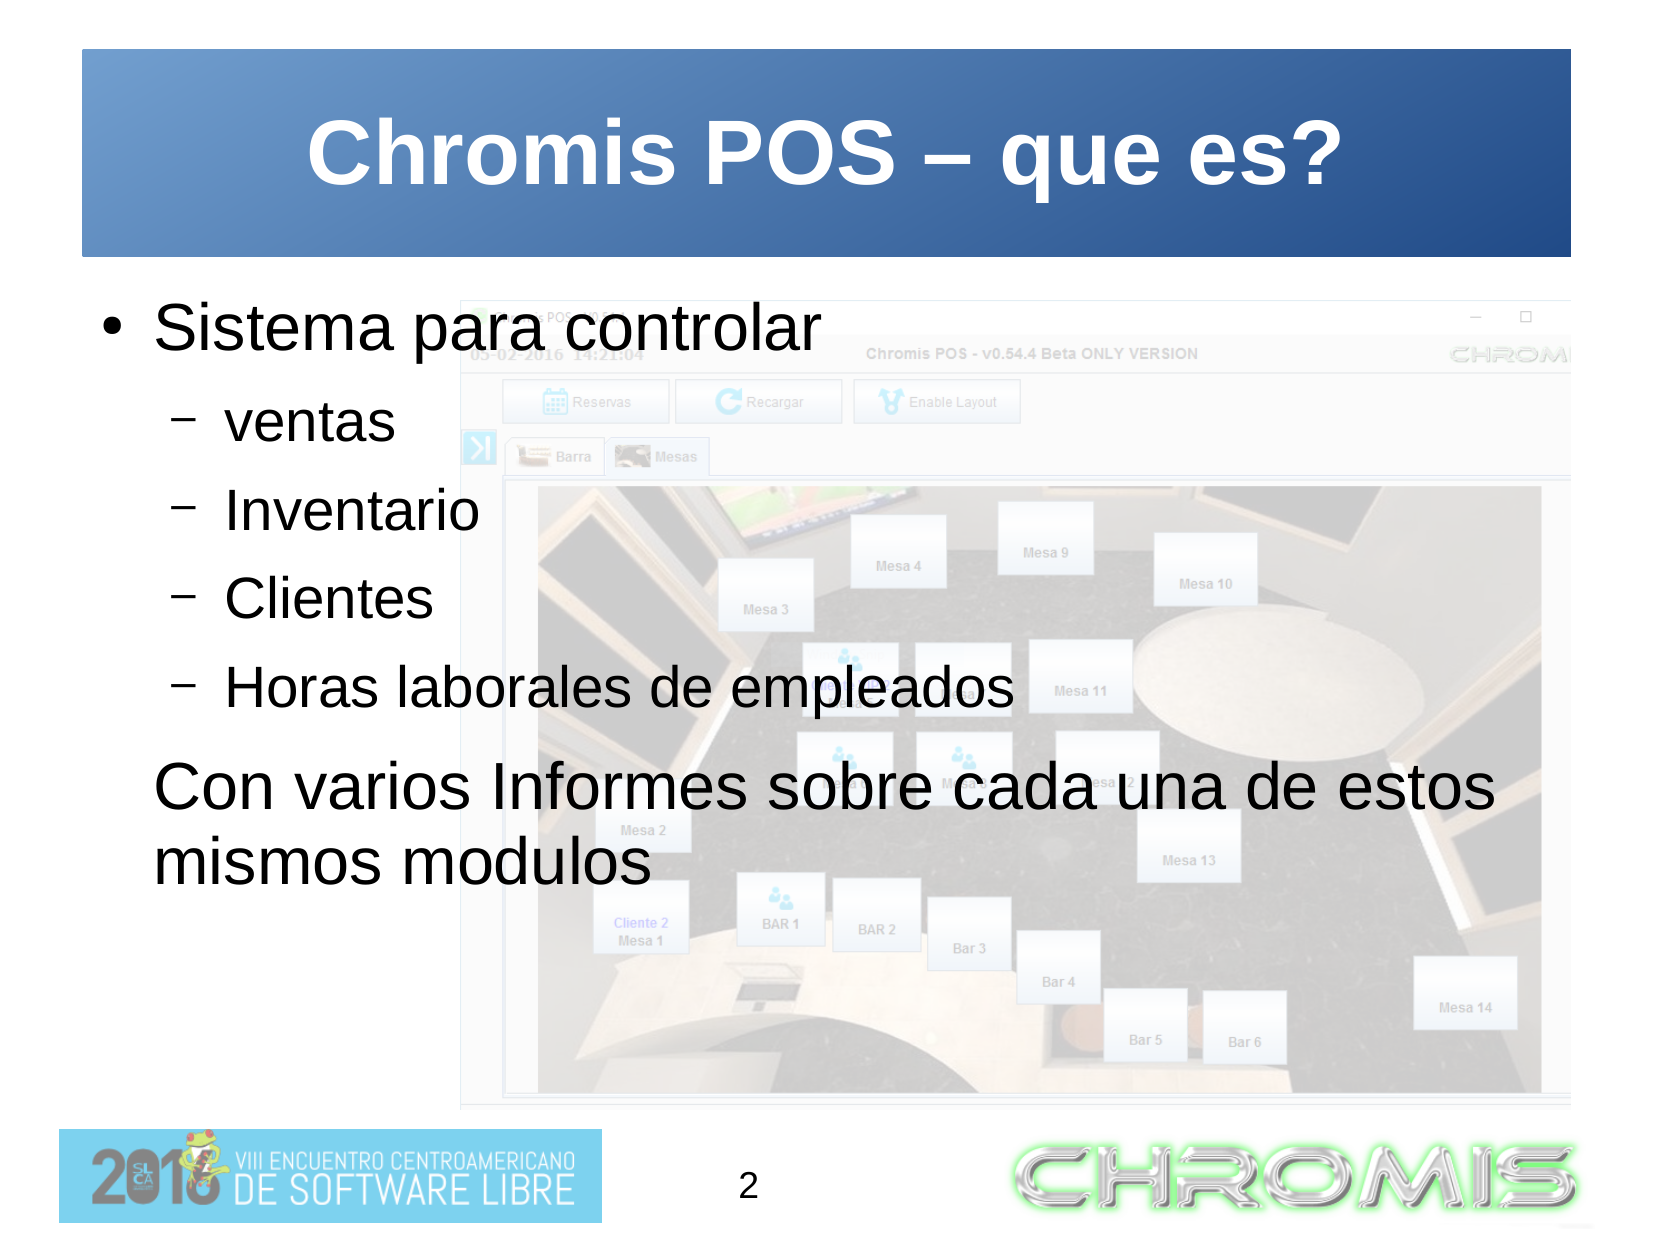

# Chromis POS – que es?
Sistema para controlar
ventas
Inventario
Clientes
Horas laborales de empleados
Con varios Informes sobre cada una de estos mismos modulos